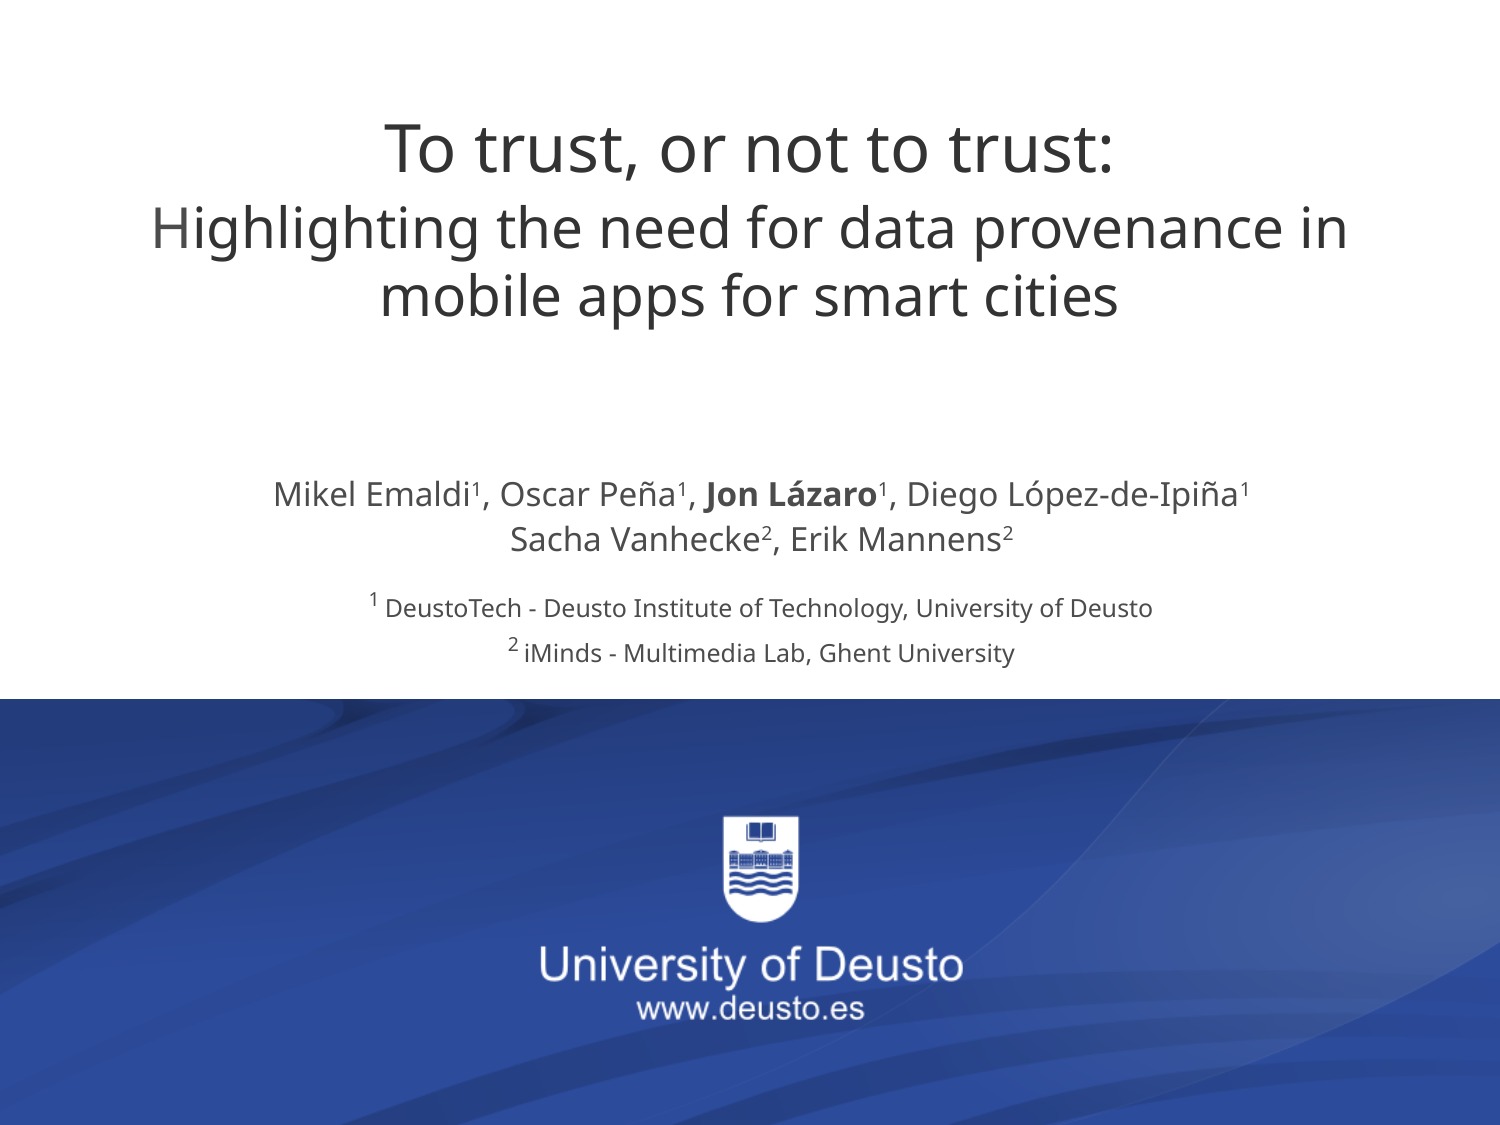

# To trust, or not to trust:
Highlighting the need for data provenance in mobile apps for smart cities
Mikel Emaldi1, Oscar Peña1, Jon Lázaro1, Diego López-de-Ipiña1
Sacha Vanhecke2, Erik Mannens2
1 DeustoTech - Deusto Institute of Technology, University of Deusto
2 iMinds - Multimedia Lab, Ghent University